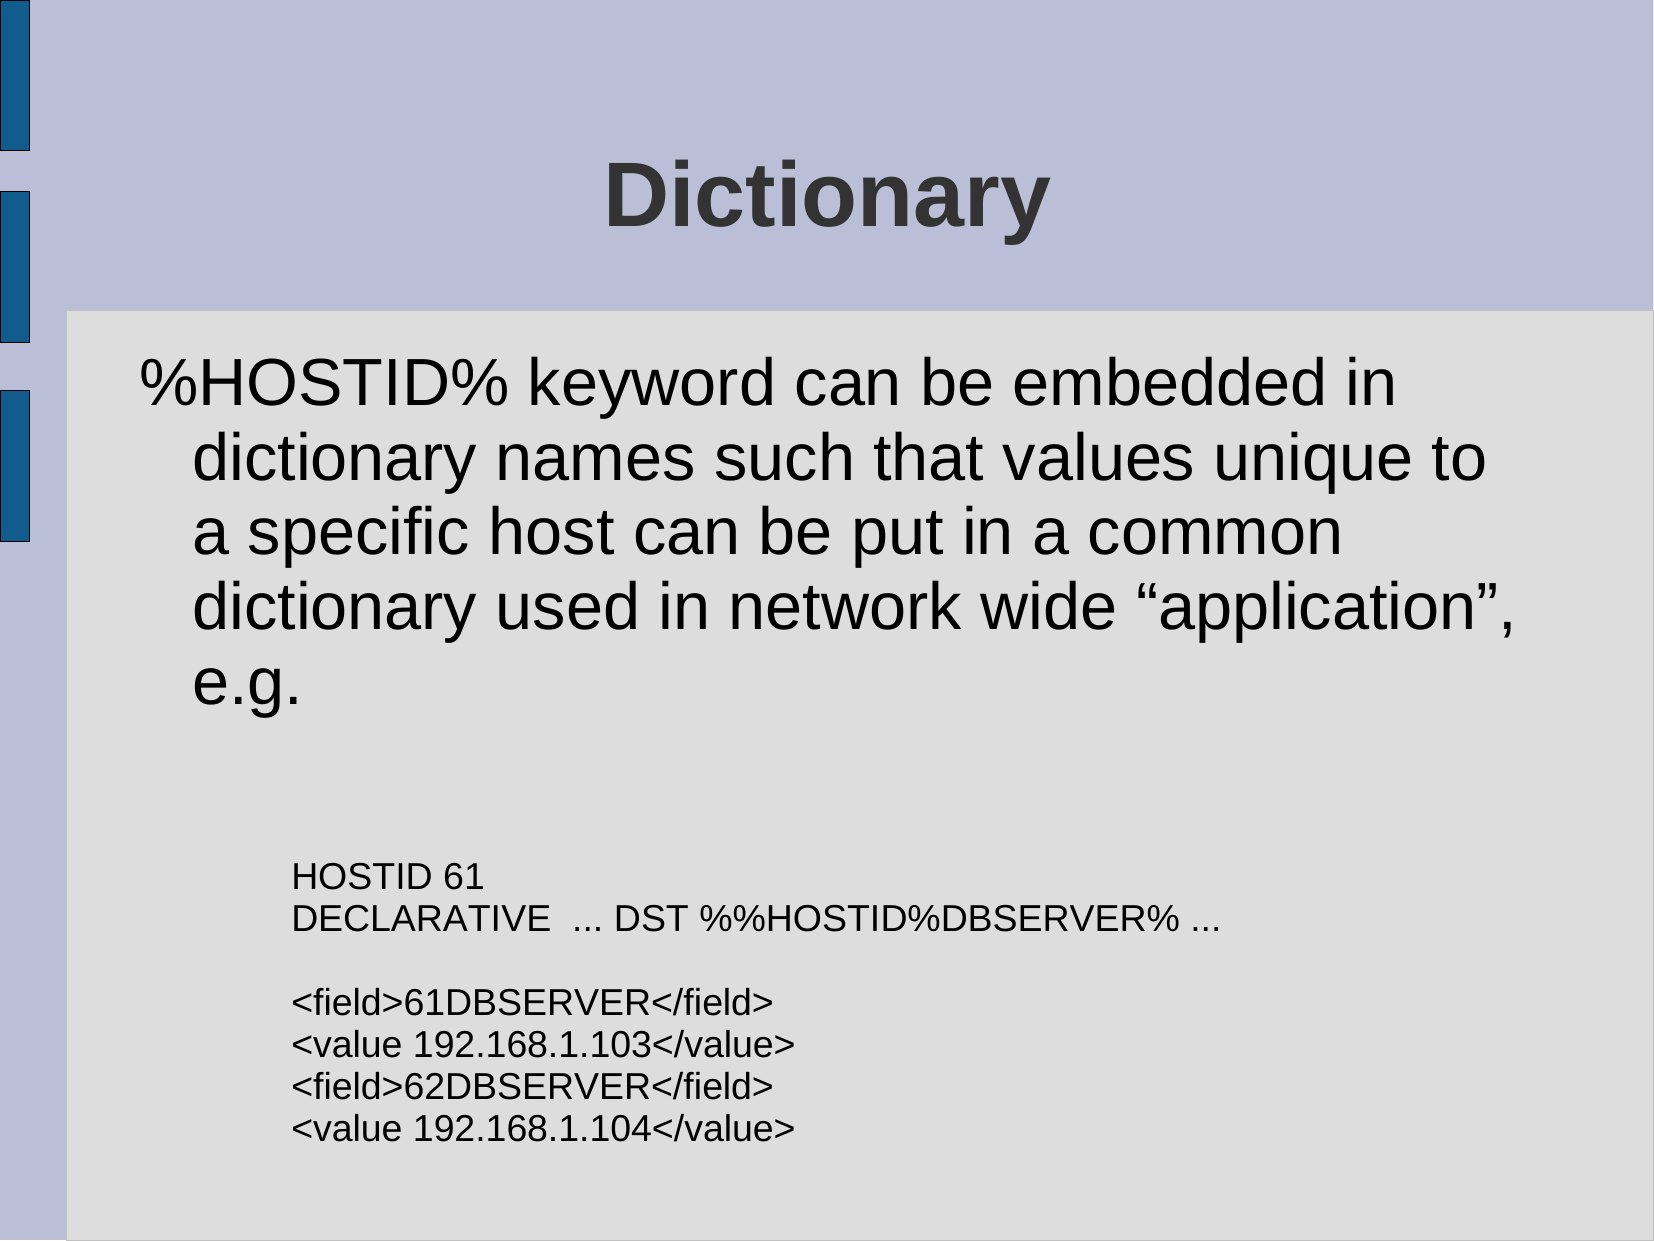

# Dictionary
%HOSTID% keyword can be embedded in dictionary names such that values unique to a specific host can be put in a common dictionary used in network wide “application”, e.g.
HOSTID 61
DECLARATIVE ... DST %%HOSTID%DBSERVER% ...
<field>61DBSERVER</field>
<value 192.168.1.103</value>
<field>62DBSERVER</field>
<value 192.168.1.104</value>